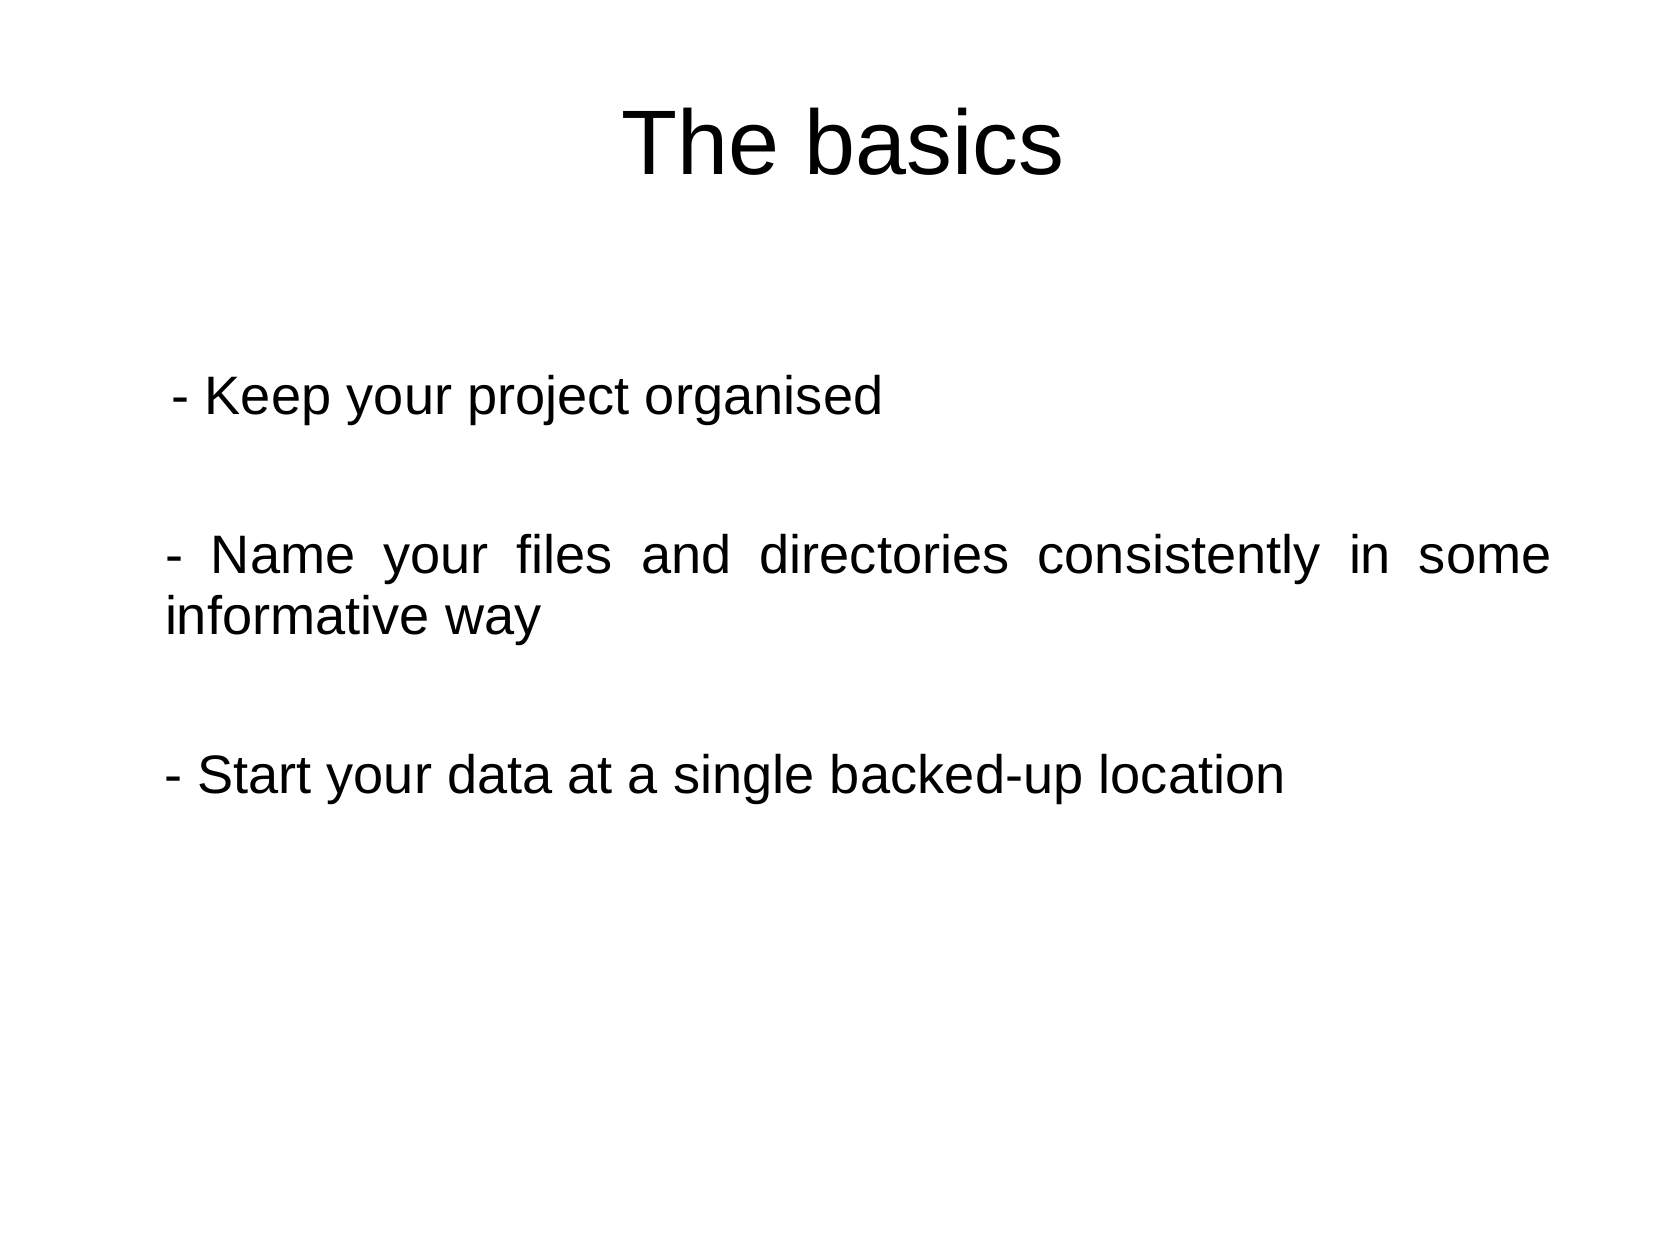

# The basics
- Keep your project organised
- Name your files and directories consistently in some informative way
- Start your data at a single backed-up location